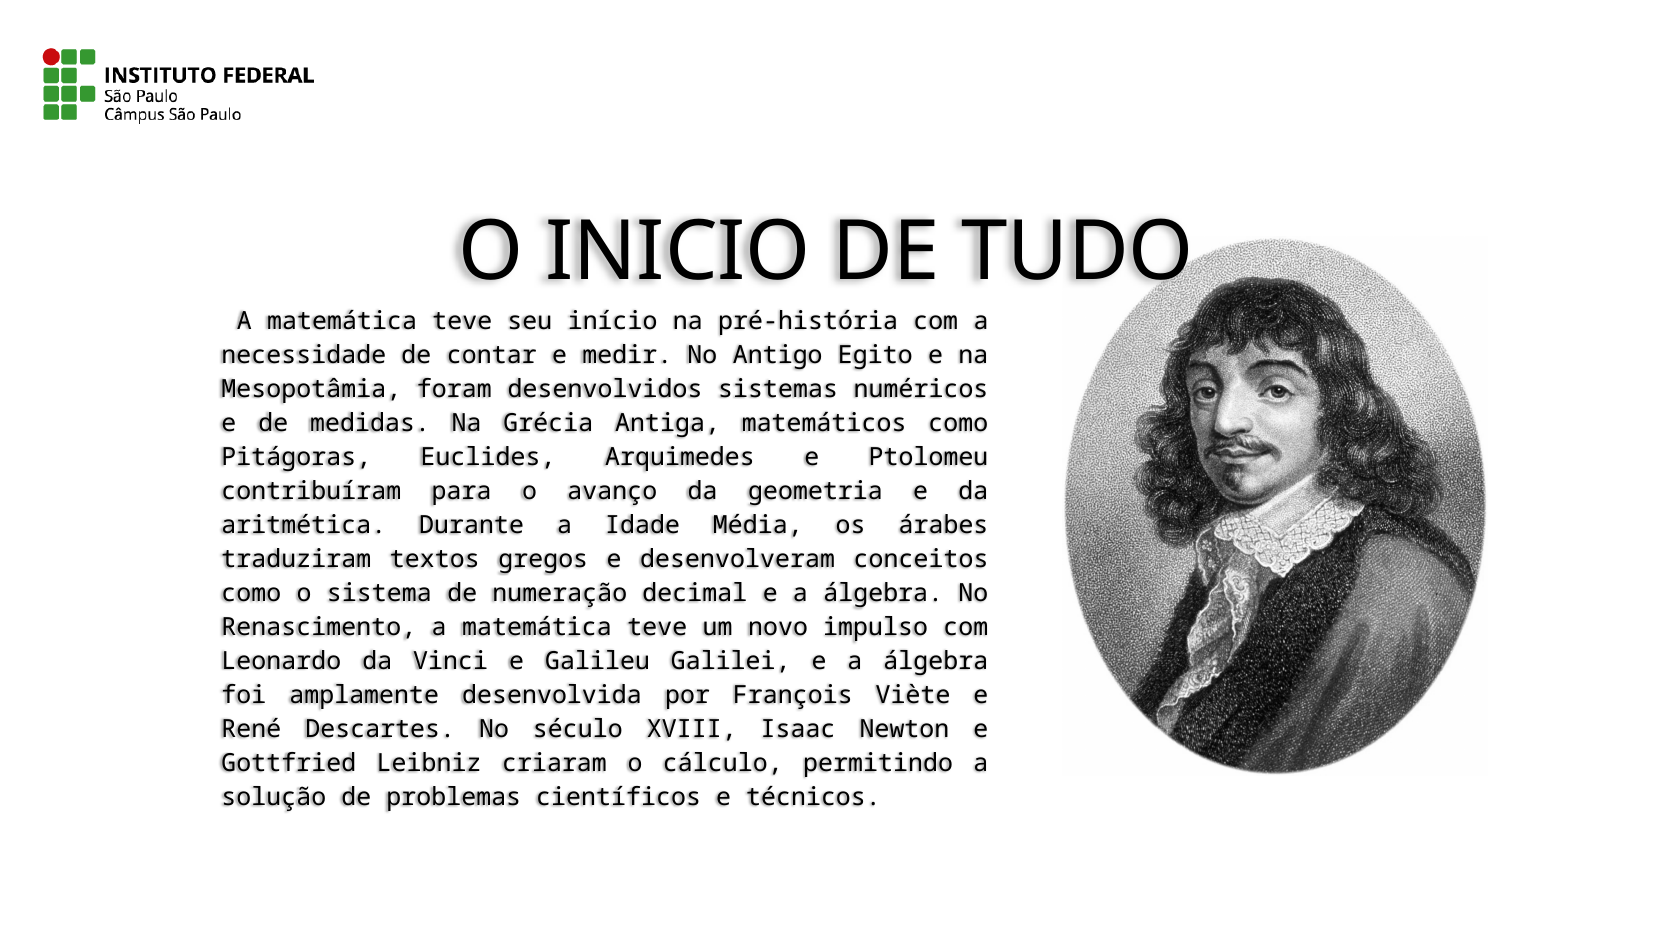

# O INICIO DE TUDO
 A matemática teve seu início na pré-história com a necessidade de contar e medir. No Antigo Egito e na Mesopotâmia, foram desenvolvidos sistemas numéricos e de medidas. Na Grécia Antiga, matemáticos como Pitágoras, Euclides, Arquimedes e Ptolomeu contribuíram para o avanço da geometria e da aritmética. Durante a Idade Média, os árabes traduziram textos gregos e desenvolveram conceitos como o sistema de numeração decimal e a álgebra. No Renascimento, a matemática teve um novo impulso com Leonardo da Vinci e Galileu Galilei, e a álgebra foi amplamente desenvolvida por François Viète e René Descartes. No século XVIII, Isaac Newton e Gottfried Leibniz criaram o cálculo, permitindo a solução de problemas científicos e técnicos.